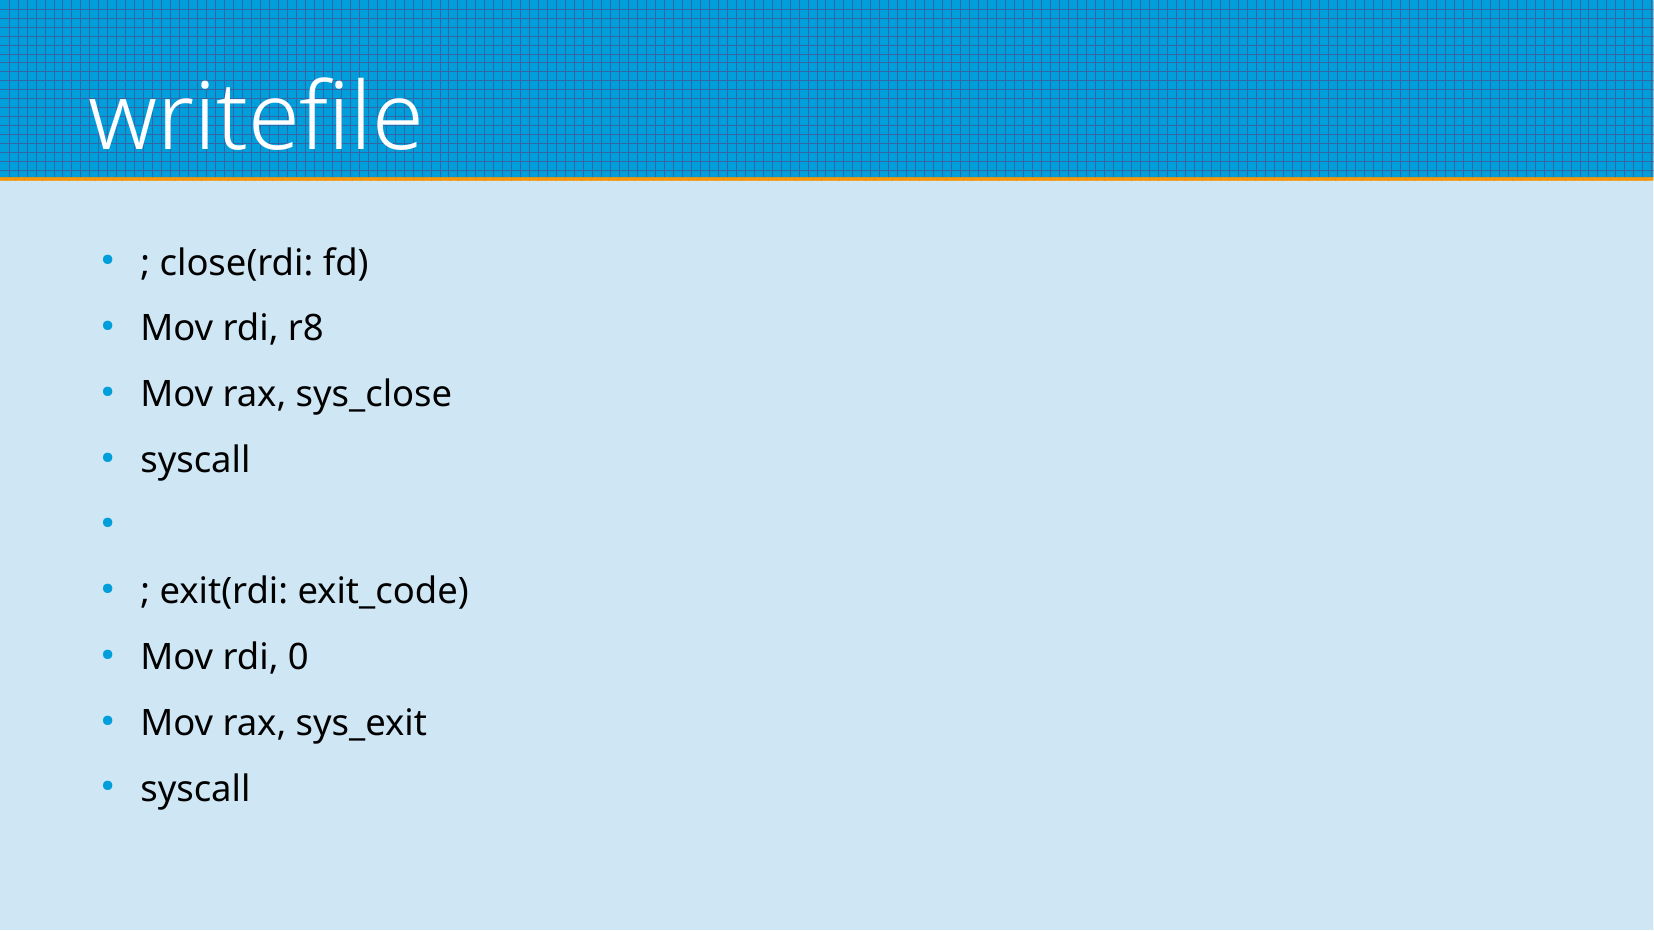

# writefile
; close(rdi: fd)
Mov rdi, r8
Mov rax, sys_close
syscall
; exit(rdi: exit_code)
Mov rdi, 0
Mov rax, sys_exit
syscall